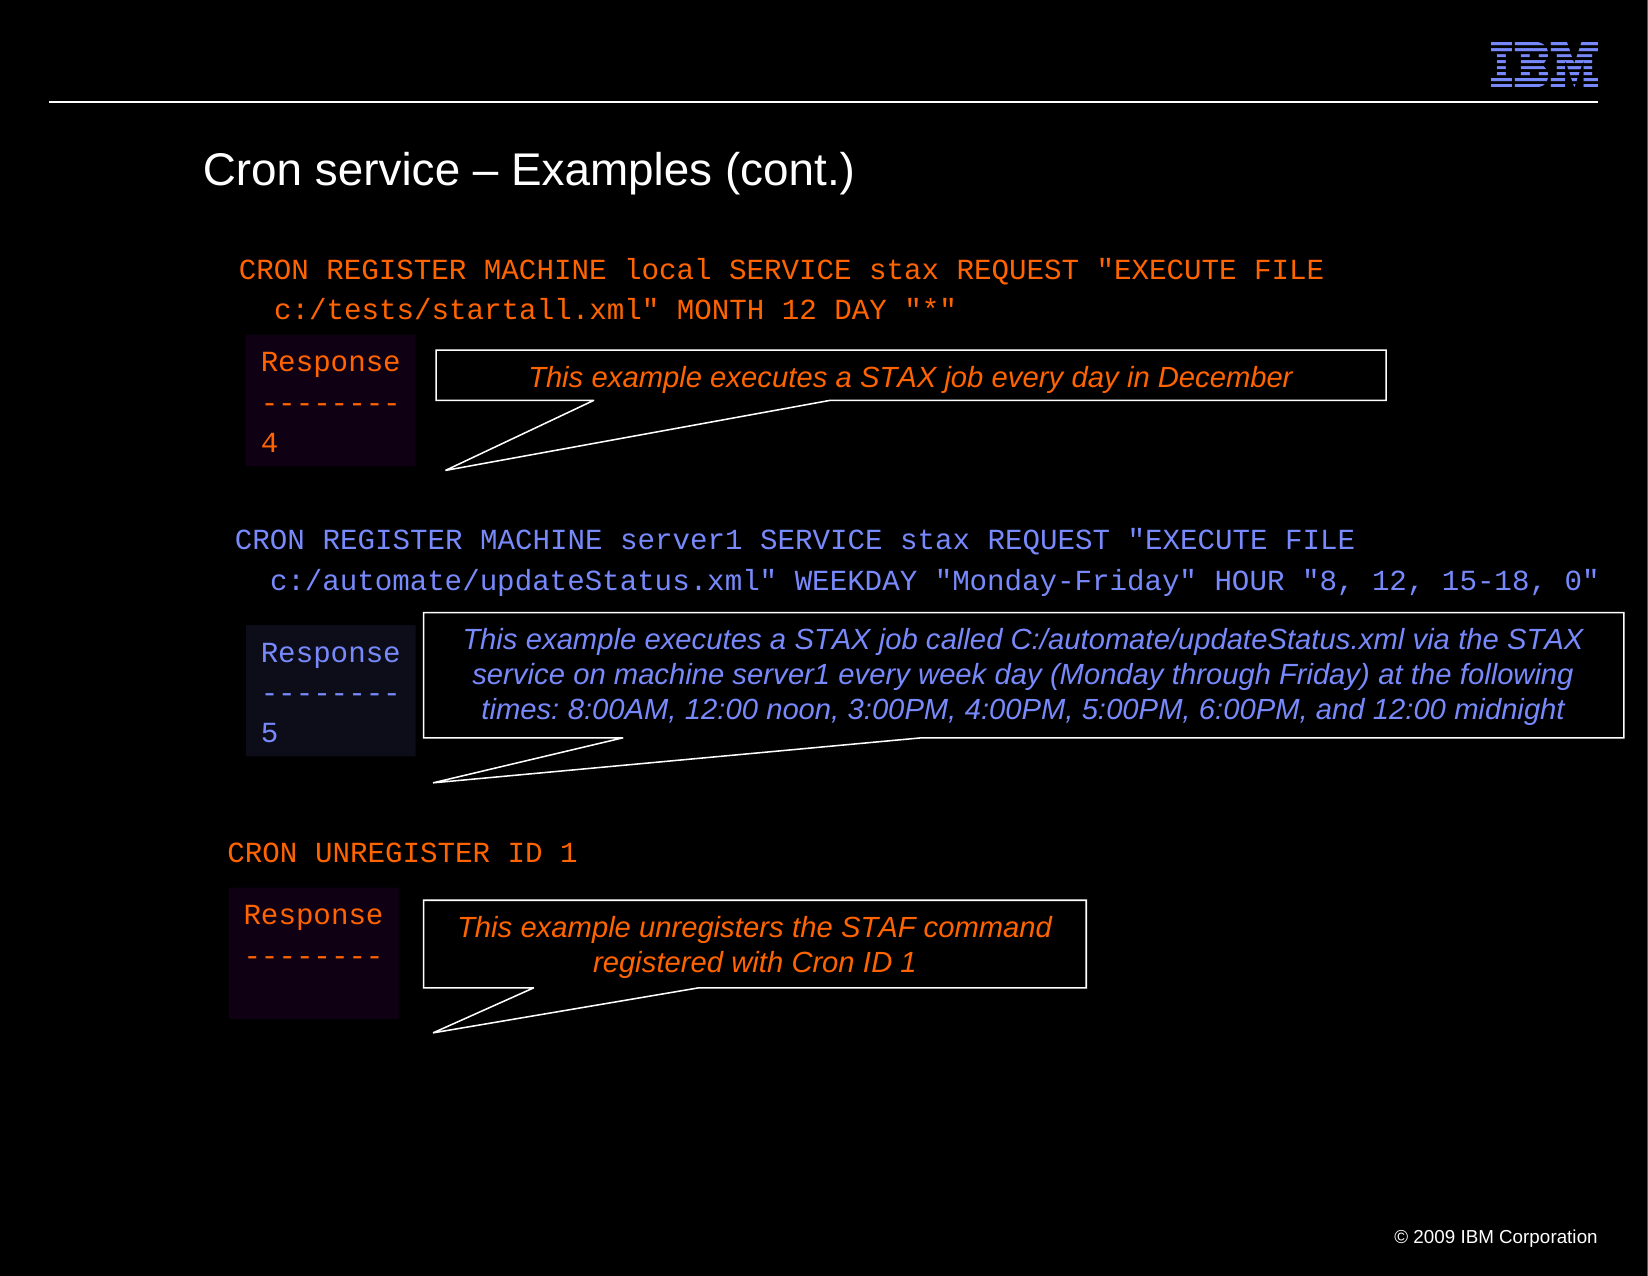

# Cron service – Examples (cont.)
CRON REGISTER MACHINE local SERVICE stax REQUEST "EXECUTE FILE
 c:/tests/startall.xml" MONTH 12 DAY "*"
Response
--------
4
This example executes a STAX job every day in December
CRON REGISTER MACHINE server1 SERVICE stax REQUEST "EXECUTE FILE
 c:/automate/updateStatus.xml" WEEKDAY "Monday-Friday" HOUR "8, 12, 15-18, 0"
This example executes a STAX job called C:/automate/updateStatus.xml via the STAX service on machine server1 every week day (Monday through Friday) at the following times: 8:00AM, 12:00 noon, 3:00PM, 4:00PM, 5:00PM, 6:00PM, and 12:00 midnight
Response
--------
5
CRON UNREGISTER ID 1
Response
--------
This example unregisters the STAF command registered with Cron ID 1